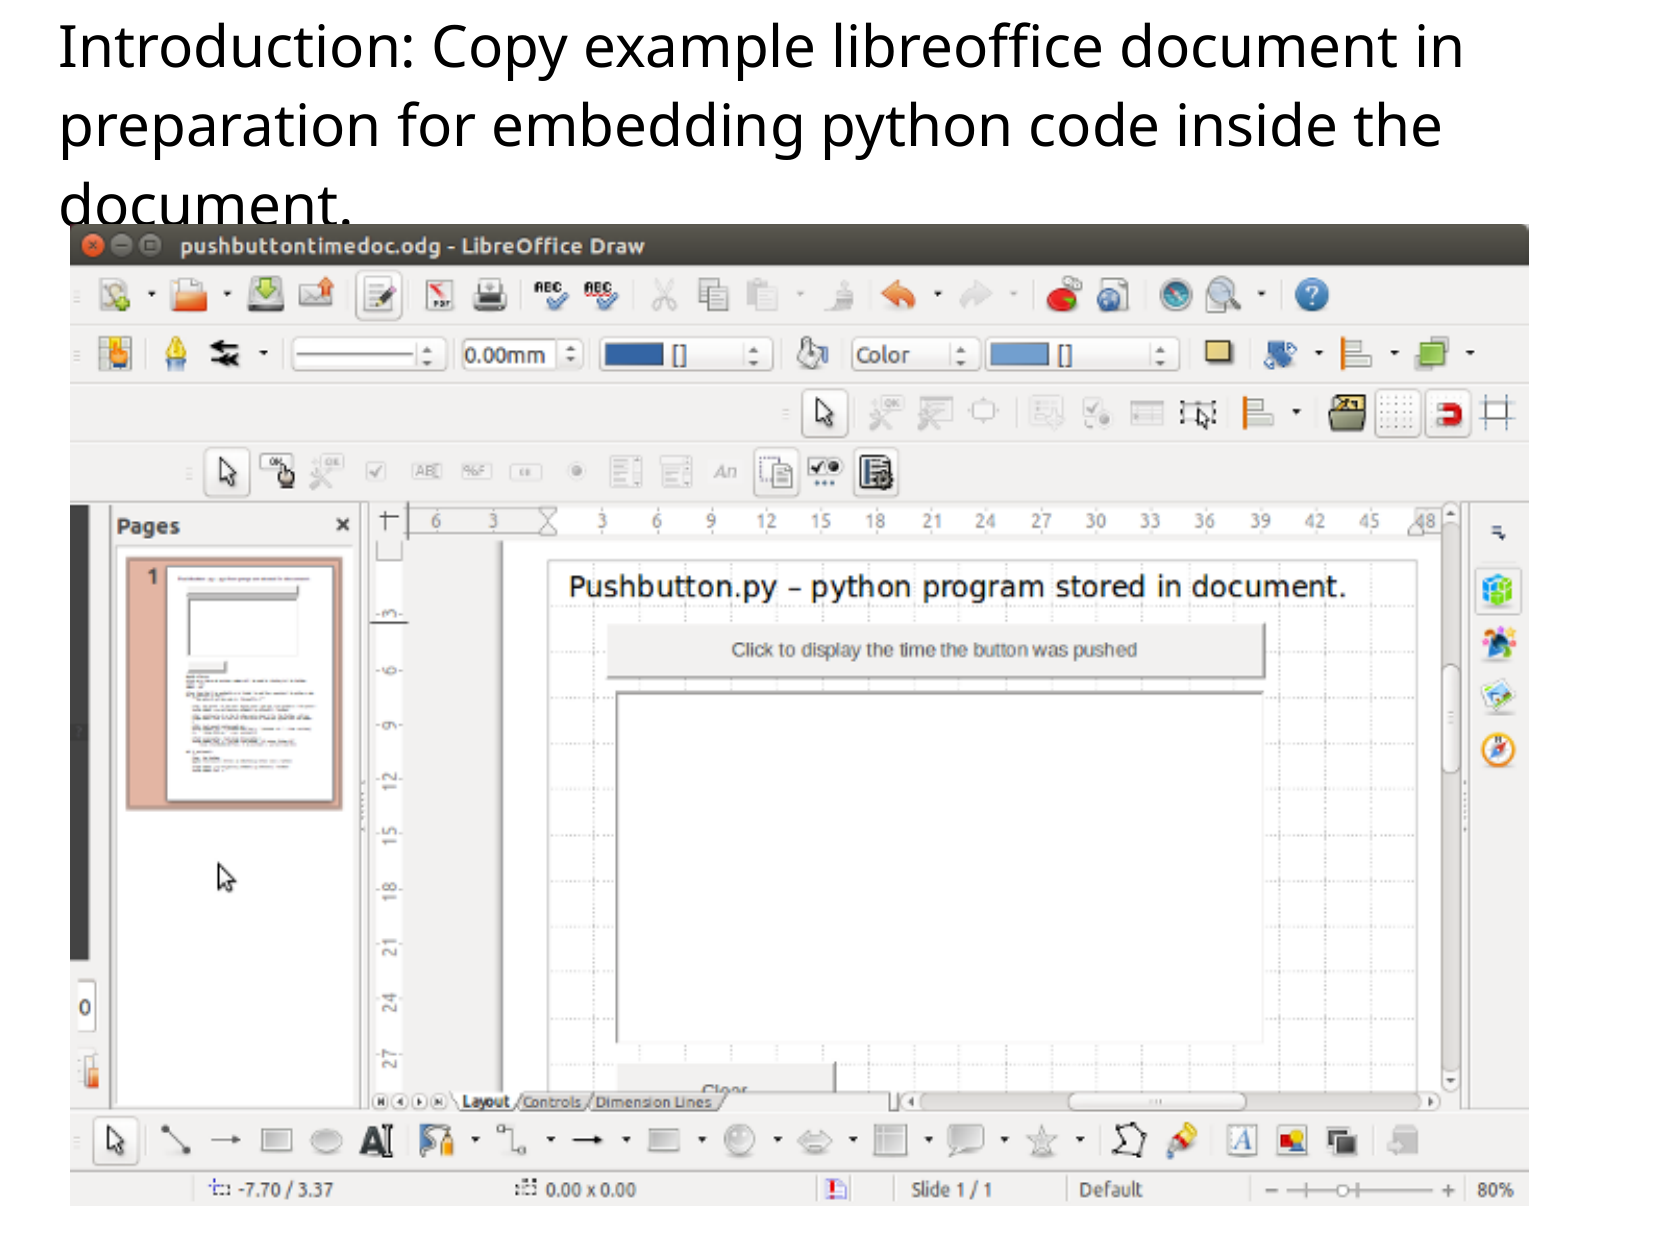

# Introduction: Copy example libreoffice document in preparation for embedding python code inside the document.